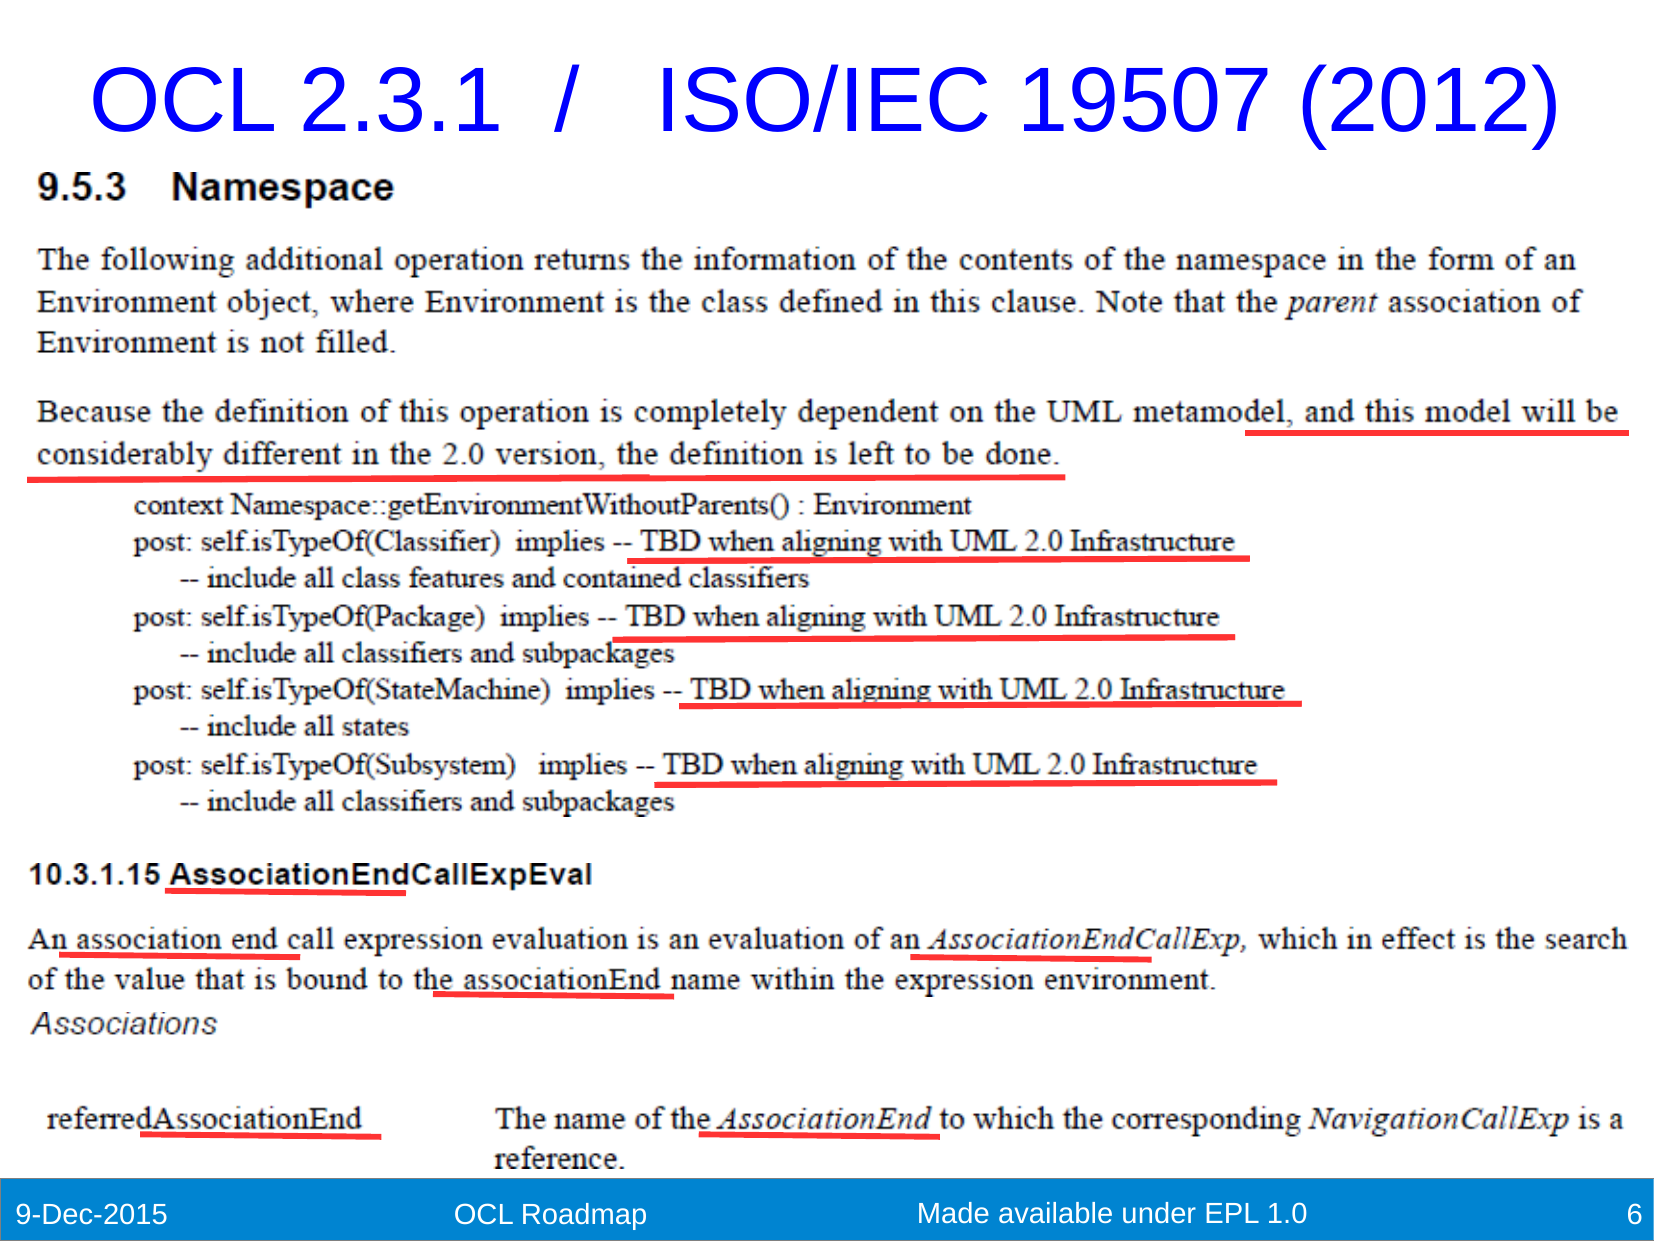

# OCL 2.3.1 / ISO/IEC 19507 (2012)
9-Dec-2015
OCL Roadmap
6